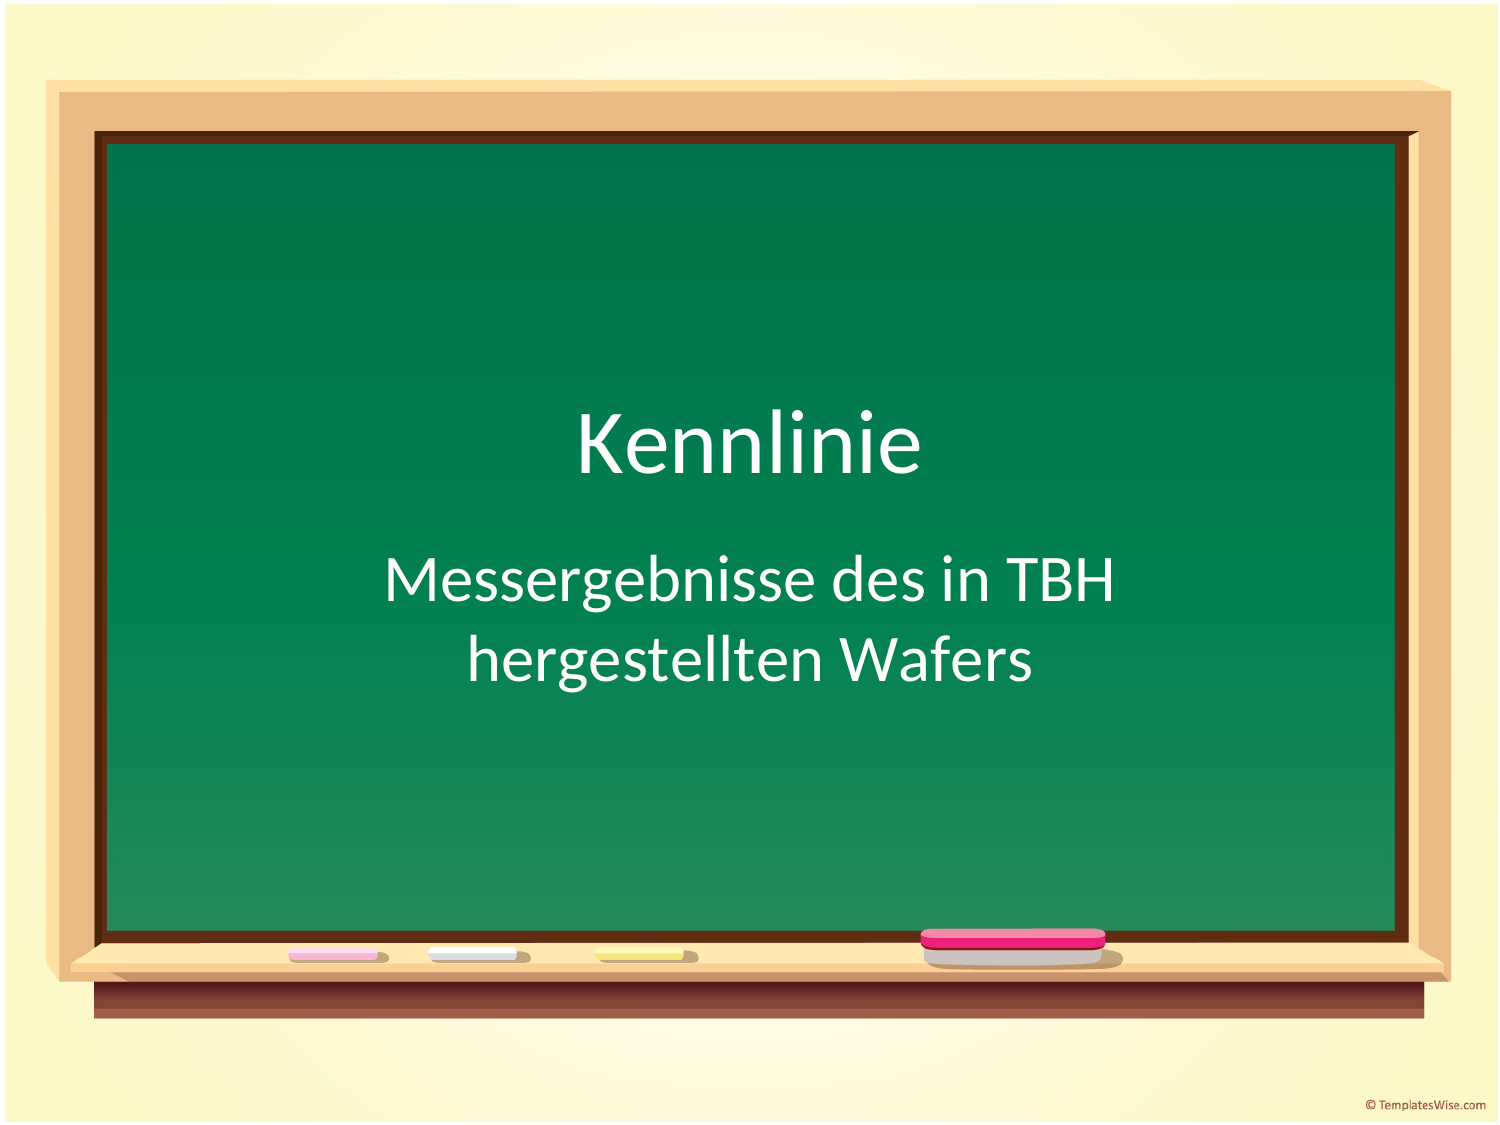

# Kennlinie
Messergebnisse des in TBH hergestellten Wafers